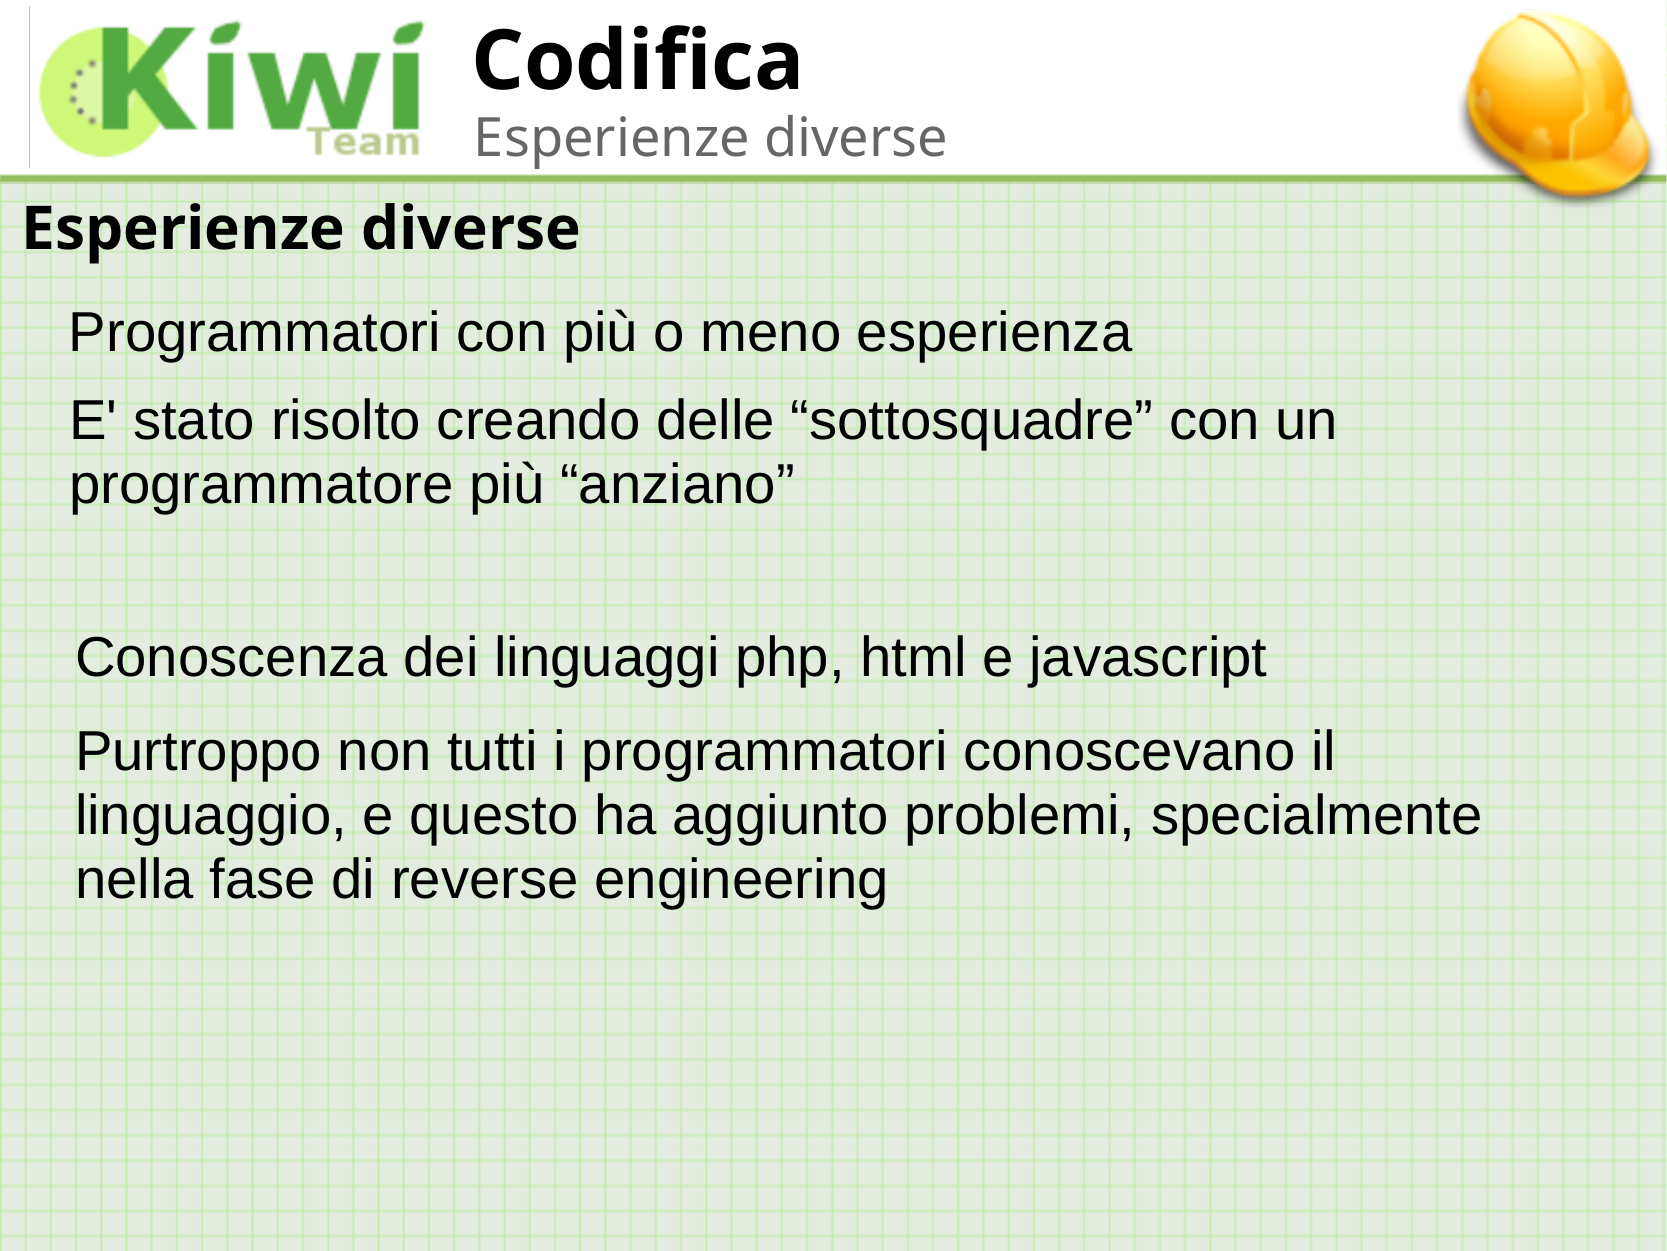

# Codifica
Esperienze diverse
Esperienze diverse
Programmatori con più o meno esperienza
E' stato risolto creando delle “sottosquadre” con un programmatore più “anziano”
Conoscenza dei linguaggi php, html e javascript
Purtroppo non tutti i programmatori conoscevano il linguaggio, e questo ha aggiunto problemi, specialmente nella fase di reverse engineering